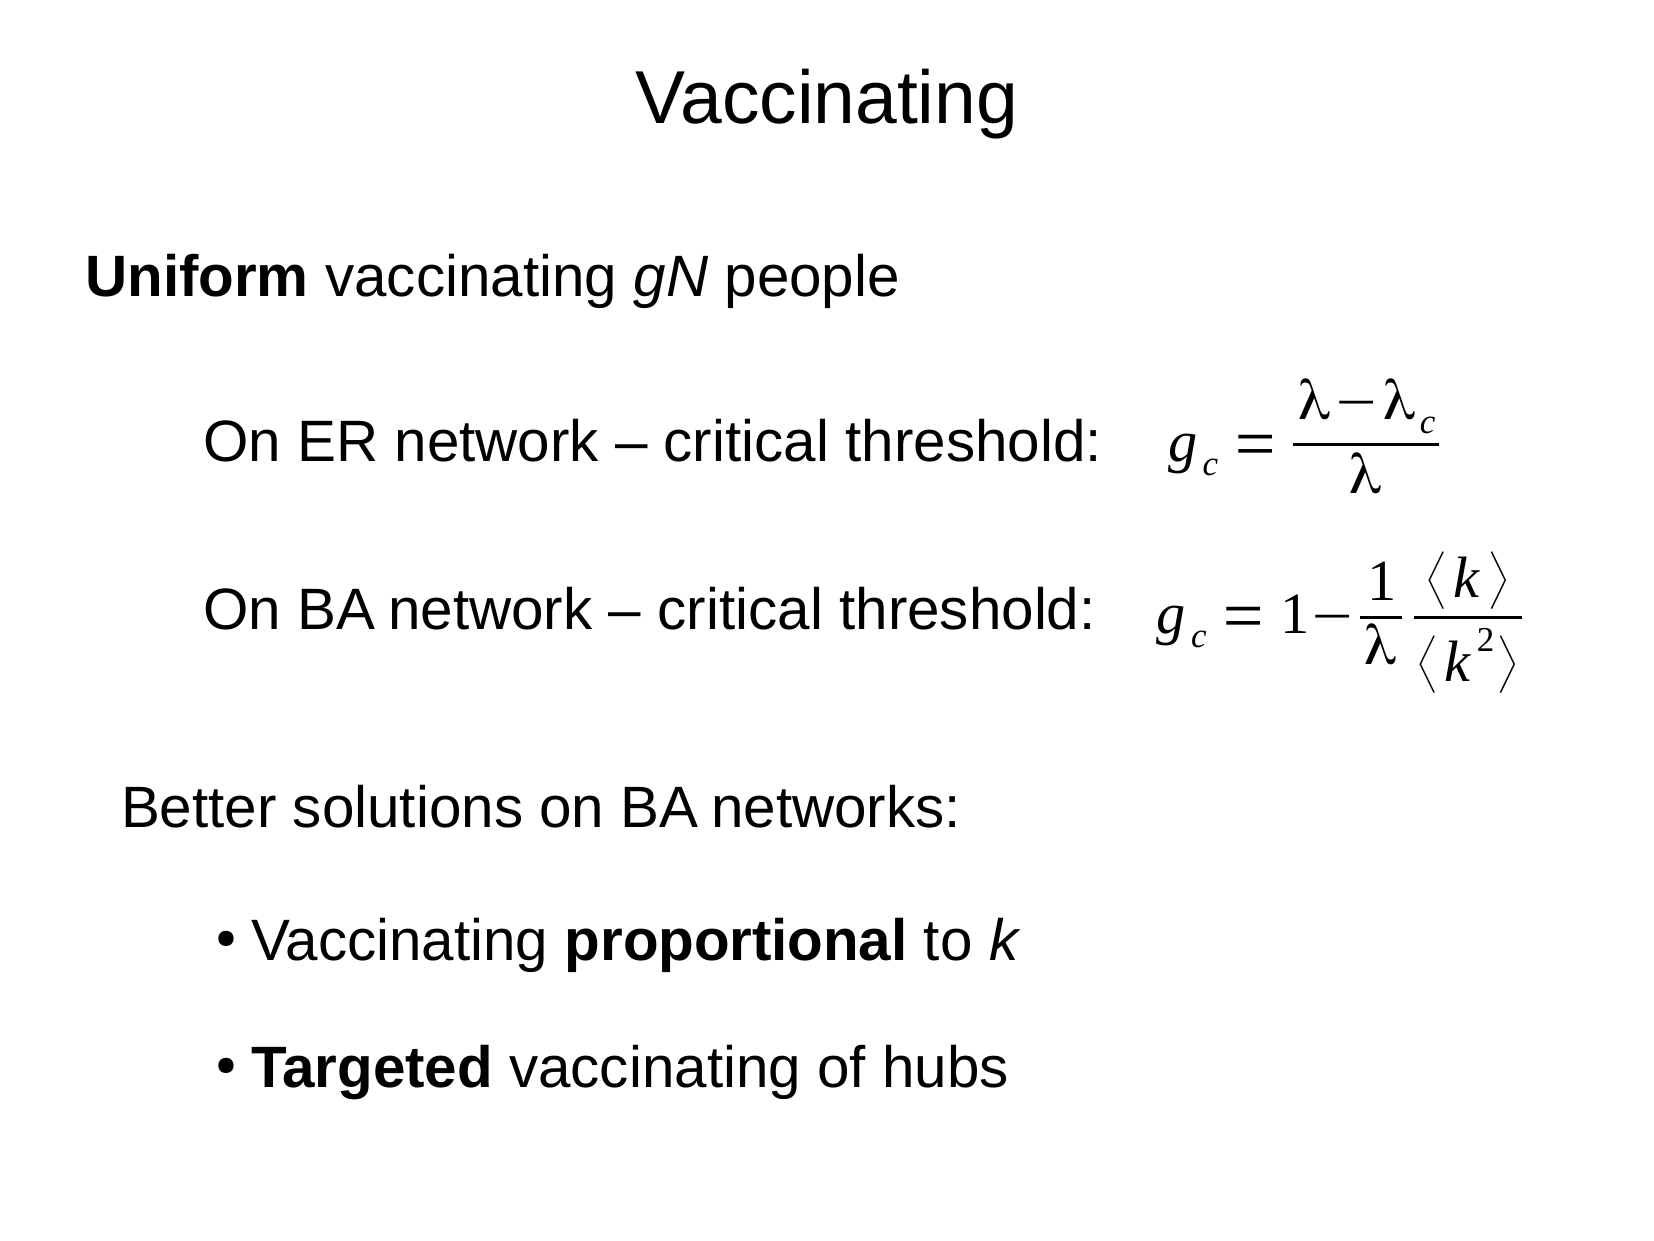

# Vaccinating
Uniform vaccinating gN people
On ER network – critical threshold:
On BA network – critical threshold:
Better solutions on BA networks:
Vaccinating proportional to k
Targeted vaccinating of hubs